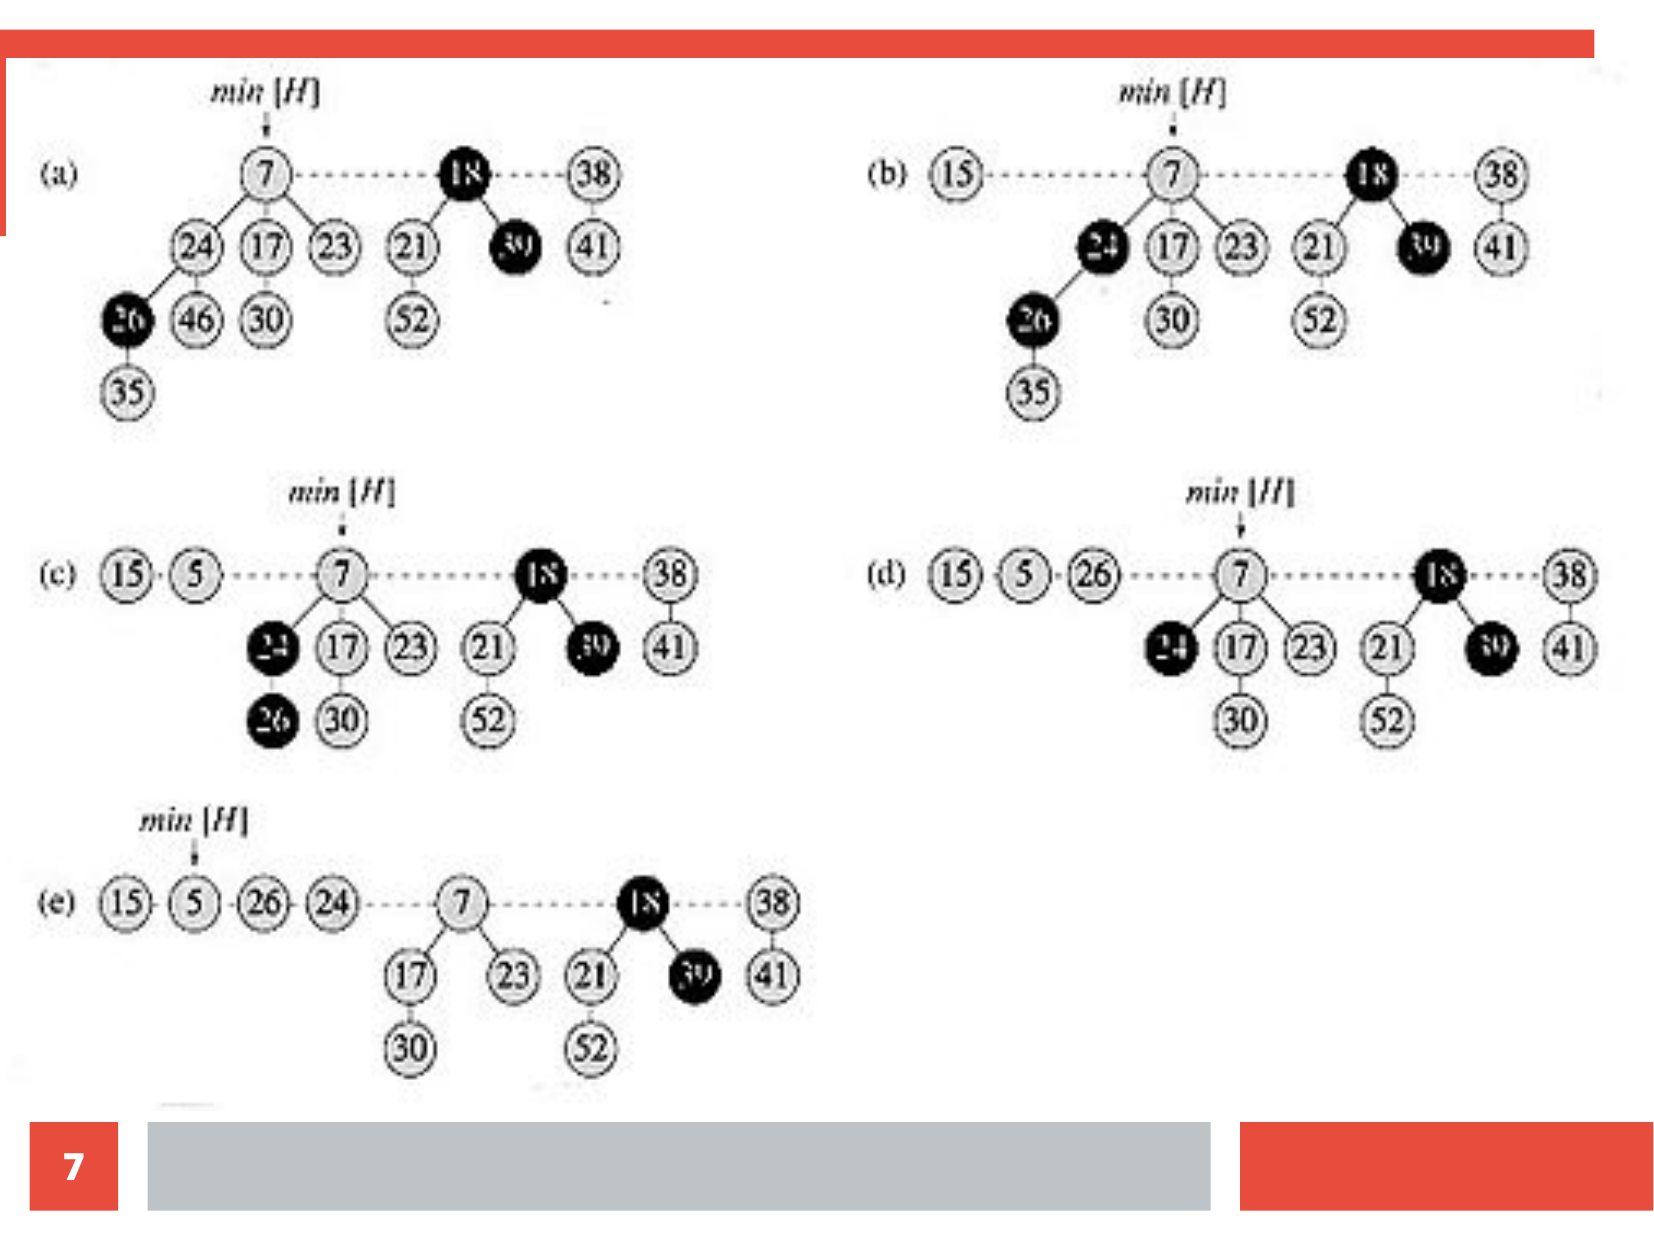

# Adjacency Lists – Fibonacci Heap
7